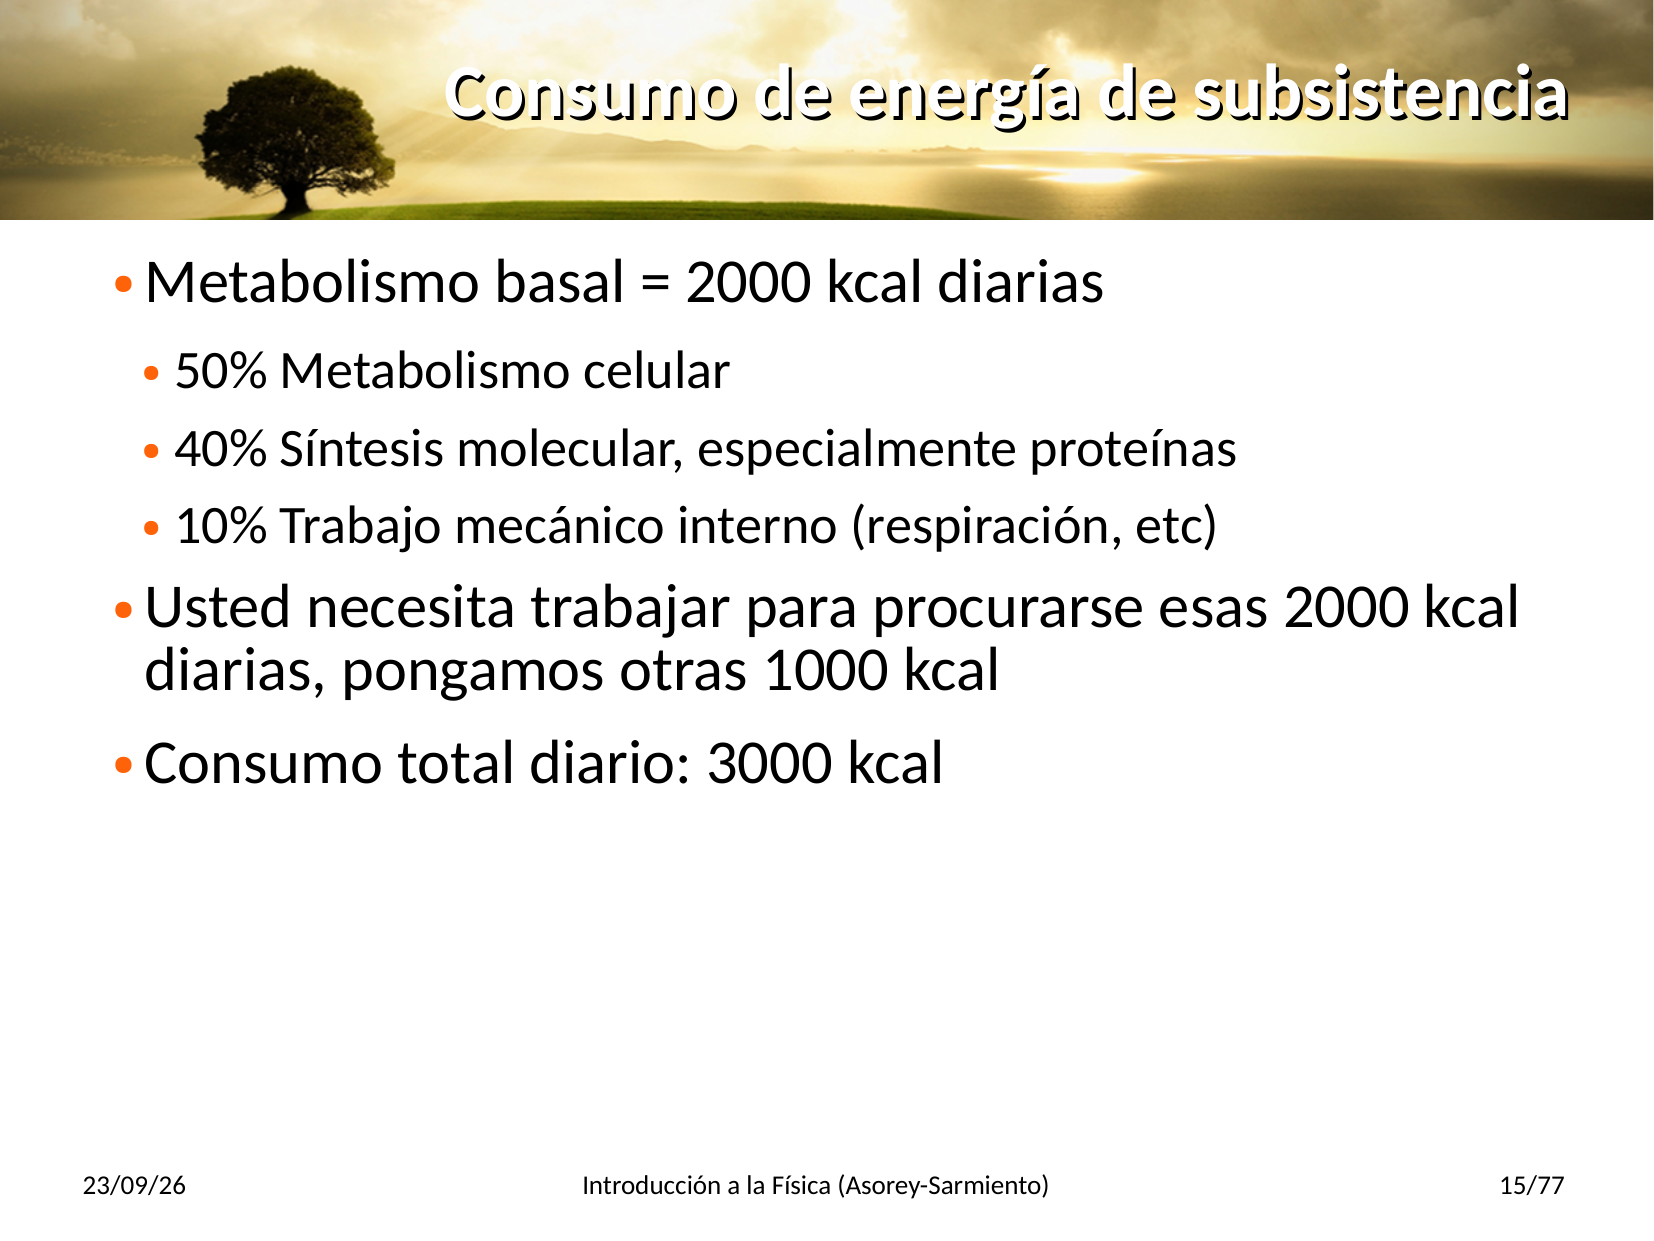

# Consumo de energía de subsistencia
Metabolismo basal = 2000 kcal diarias
50% Metabolismo celular
40% Síntesis molecular, especialmente proteínas
10% Trabajo mecánico interno (respiración, etc)
Usted necesita trabajar para procurarse esas 2000 kcal diarias, pongamos otras 1000 kcal
Consumo total diario: 3000 kcal
Introducción a la Física (Asorey-Sarmiento)
15